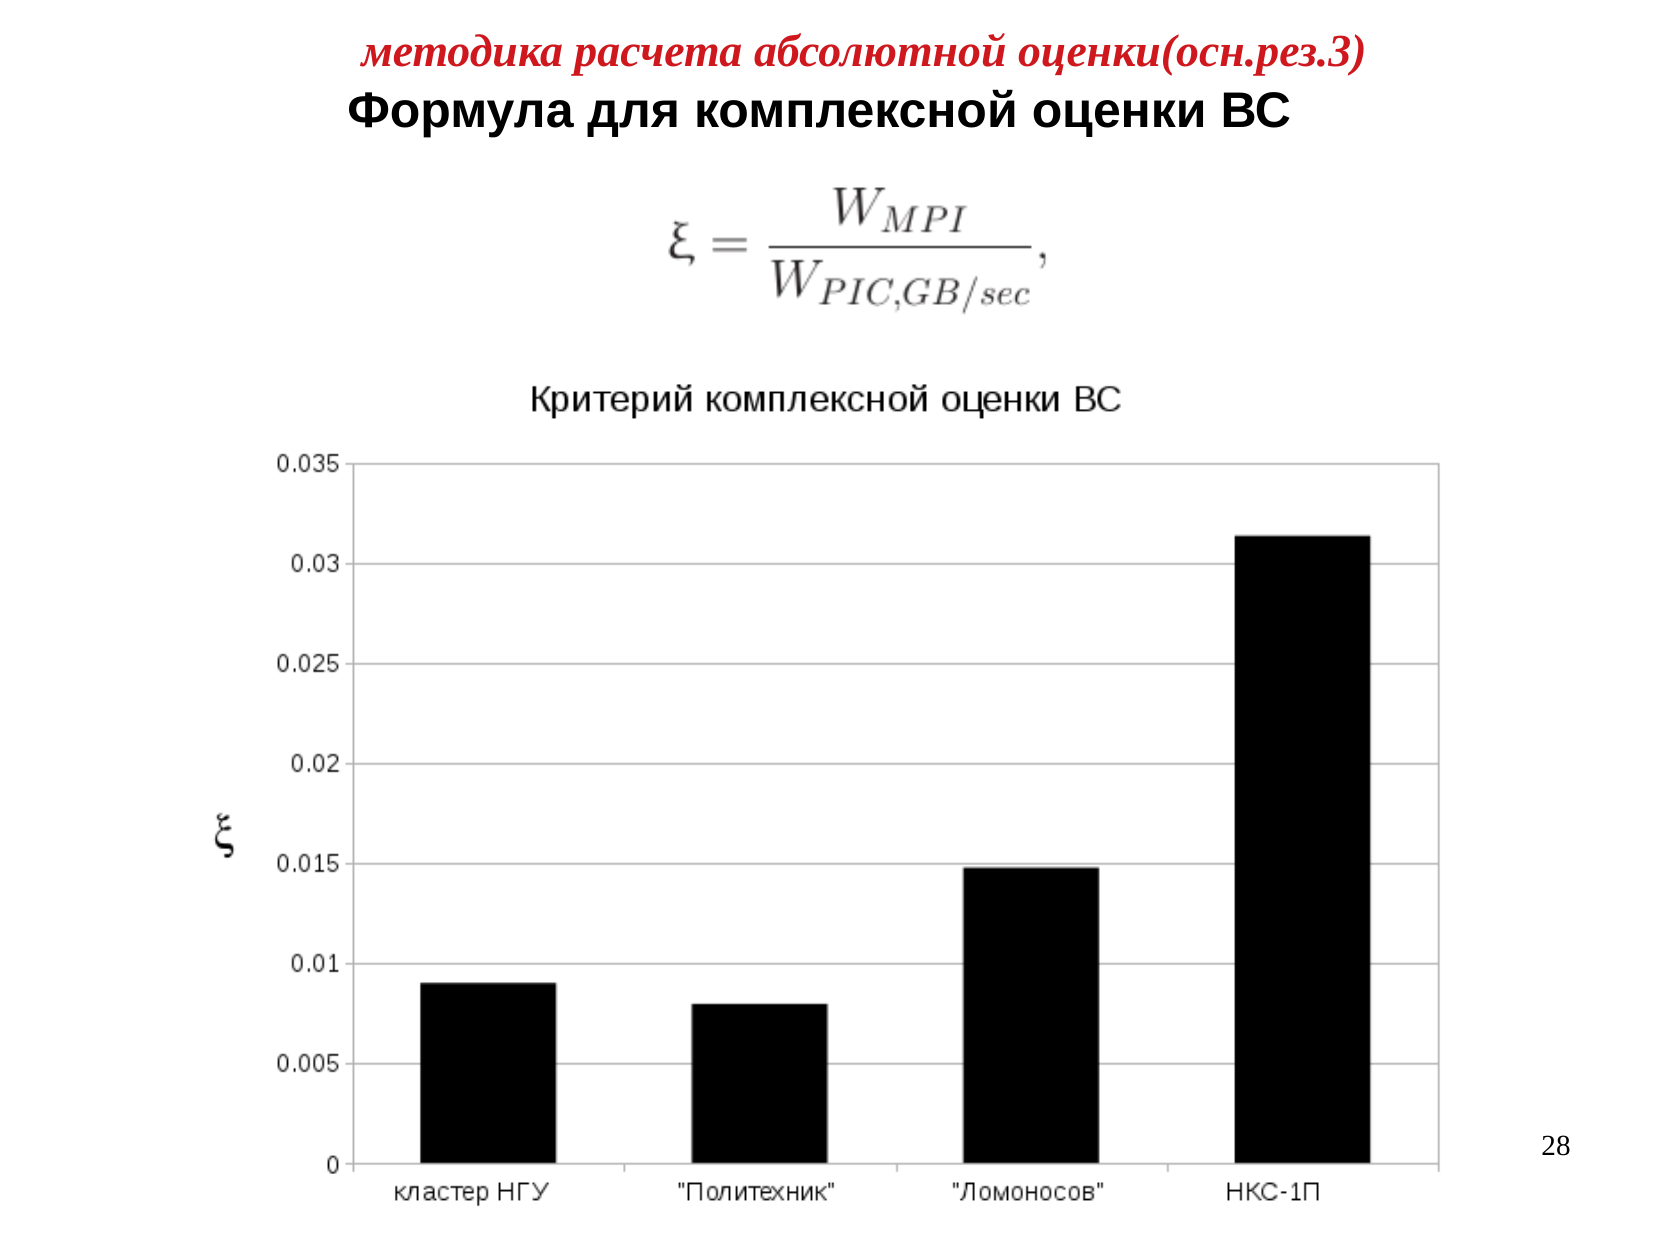

# Формула для комплексной оценки ВС
методика расчета абсолютной оценки(осн.рез.3)
28